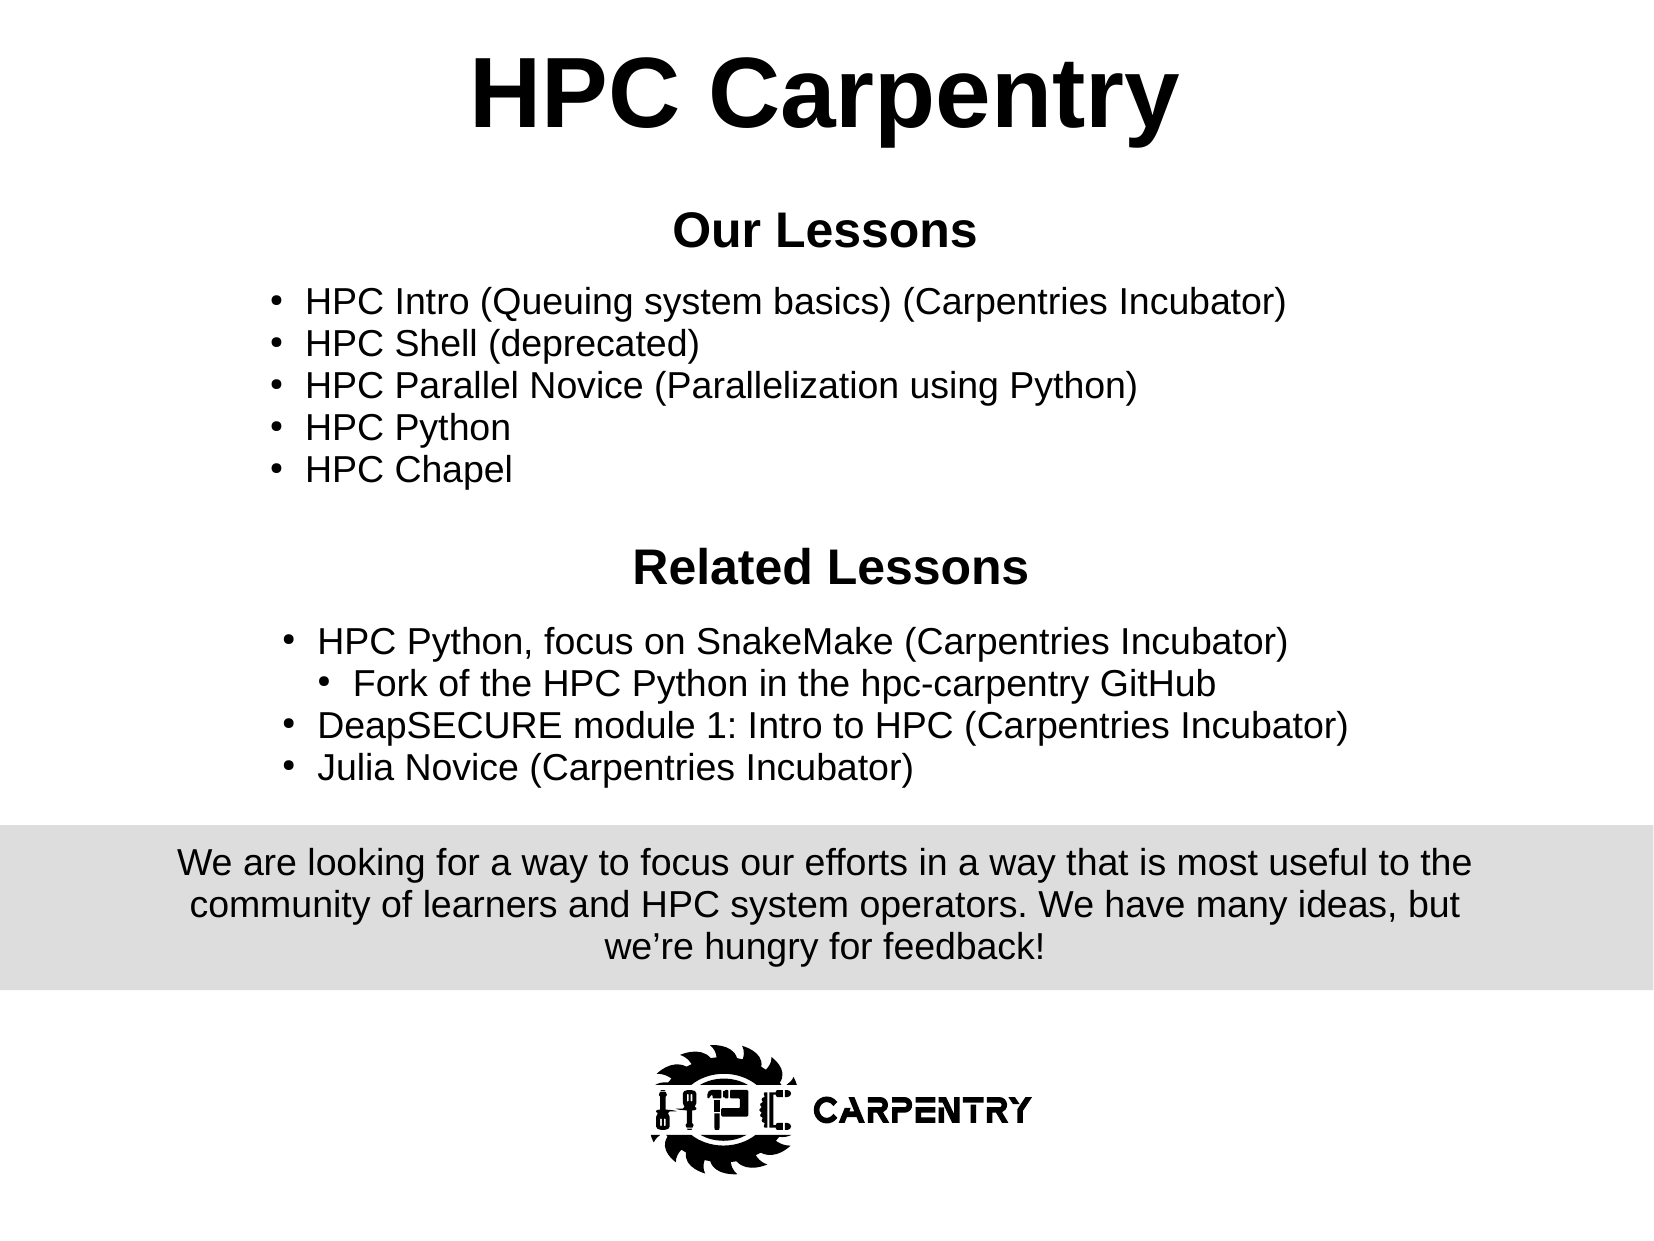

HPC Carpentry
Our Lessons
HPC Intro (Queuing system basics) (Carpentries Incubator)
HPC Shell (deprecated)
HPC Parallel Novice (Parallelization using Python)
HPC Python
HPC Chapel
Related Lessons
HPC Python, focus on SnakeMake (Carpentries Incubator)
Fork of the HPC Python in the hpc-carpentry GitHub
DeapSECURE module 1: Intro to HPC (Carpentries Incubator)
Julia Novice (Carpentries Incubator)
We are looking for a way to focus our efforts in a way that is most useful to the community of learners and HPC system operators. We have many ideas, but we’re hungry for feedback!